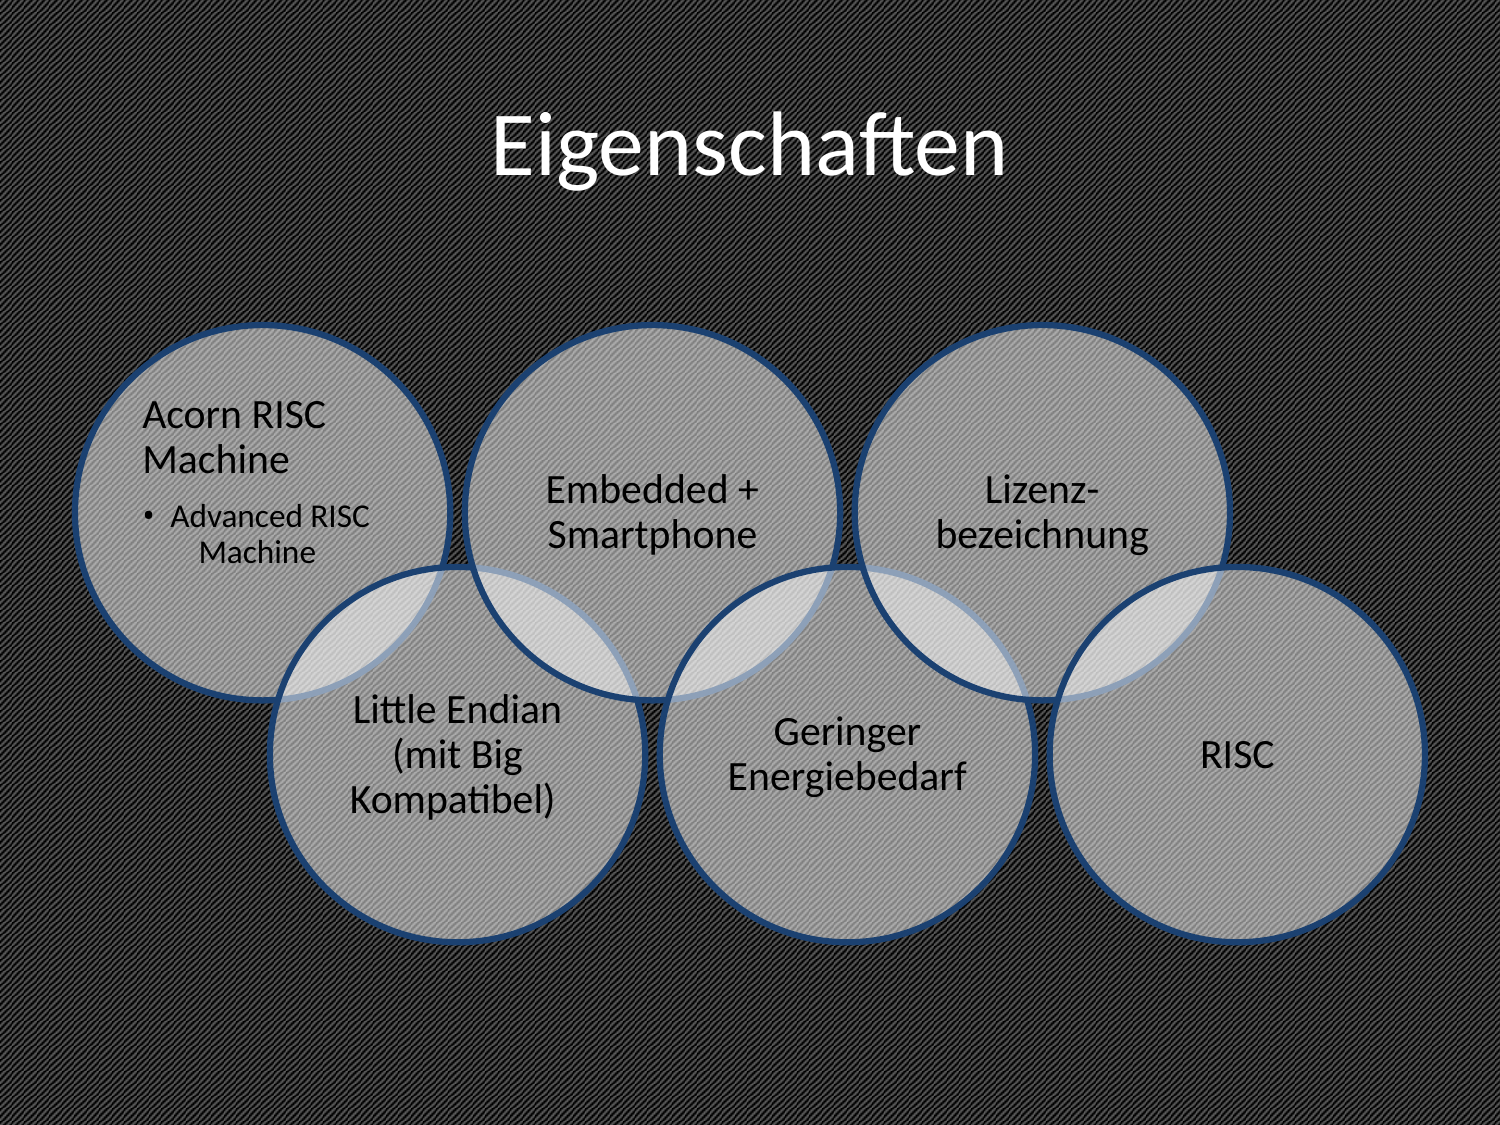

# Eigenschaften
Acorn RISC Machine
Advanced RISC Machine
Embedded + Smartphone
Lizenz-bezeichnung
Little Endian (mit Big Kompatibel)
Geringer Energiebedarf
RISC